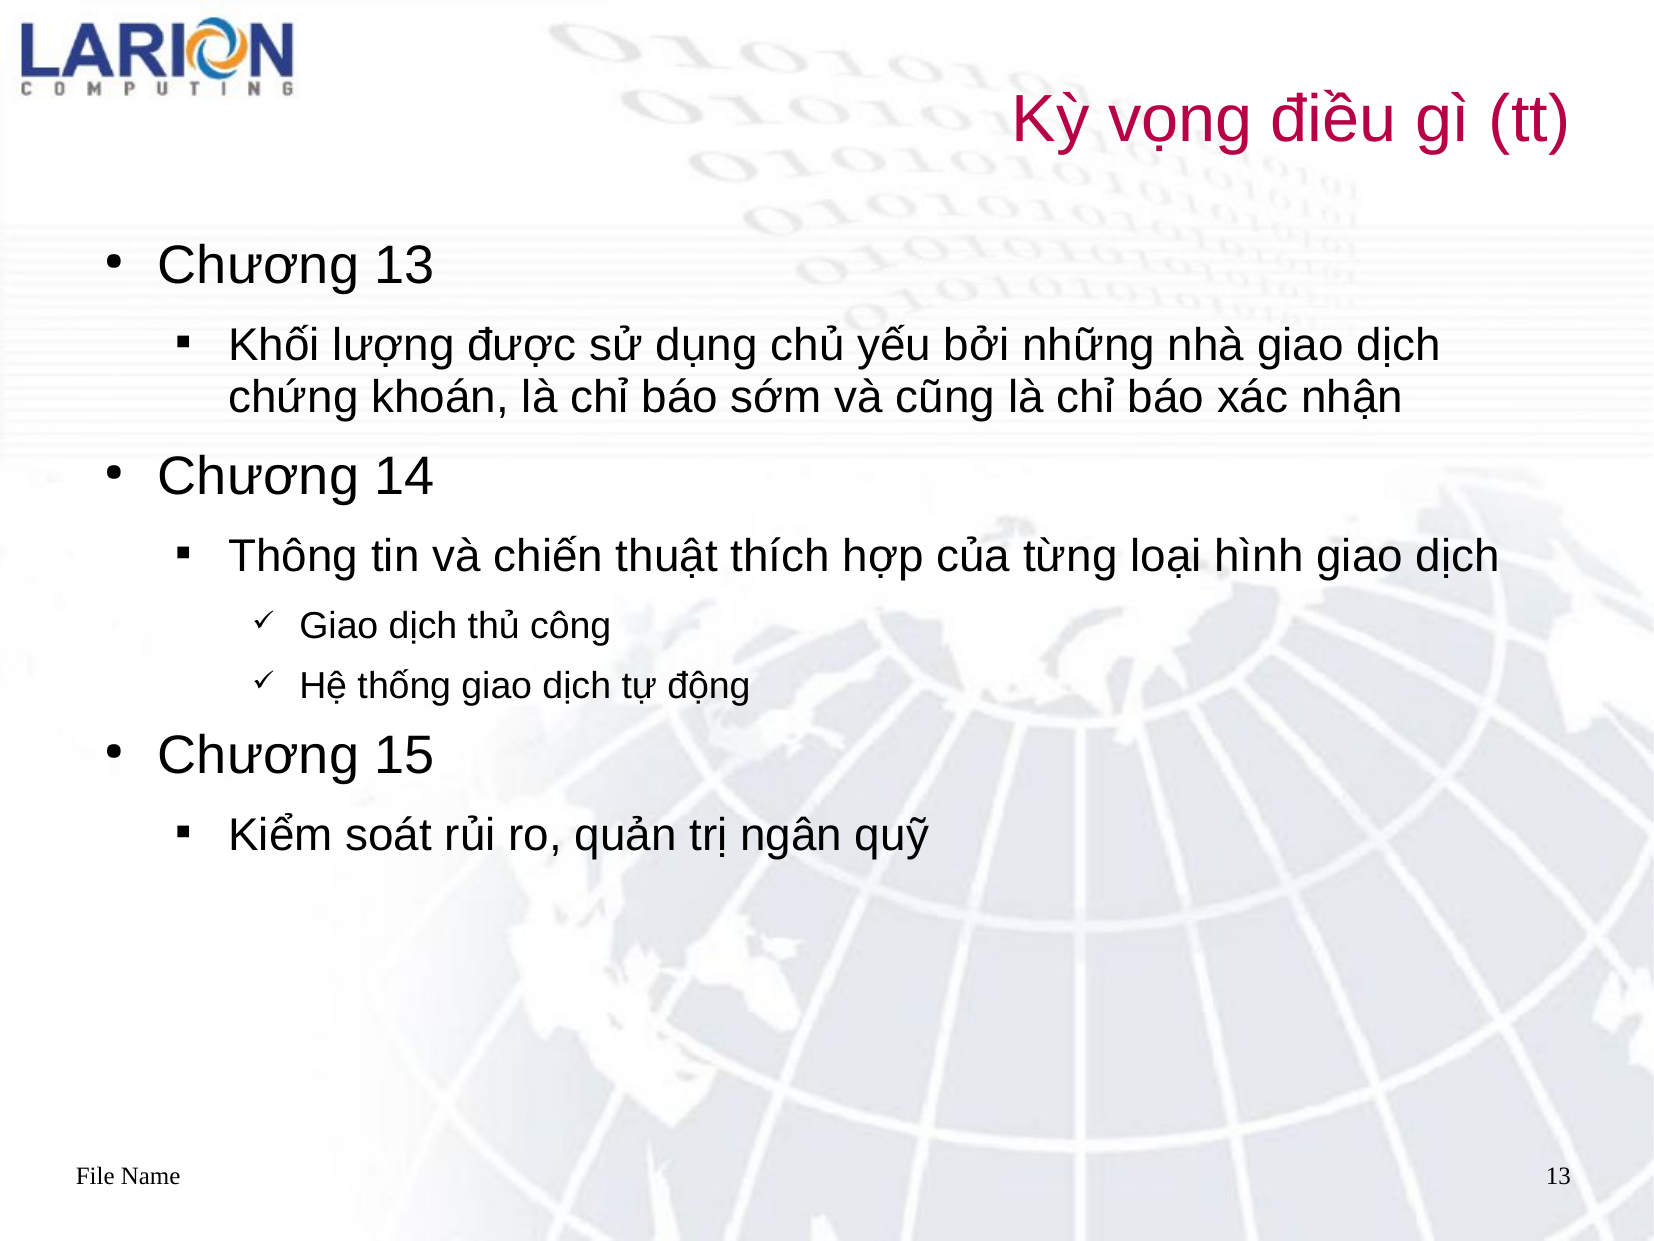

# Kỳ vọng điều gì (tt)
Chương 13
Khối lượng được sử dụng chủ yếu bởi những nhà giao dịch chứng khoán, là chỉ báo sớm và cũng là chỉ báo xác nhận
Chương 14
Thông tin và chiến thuật thích hợp của từng loại hình giao dịch
Giao dịch thủ công
Hệ thống giao dịch tự động
Chương 15
Kiểm soát rủi ro, quản trị ngân quỹ
File Name
13